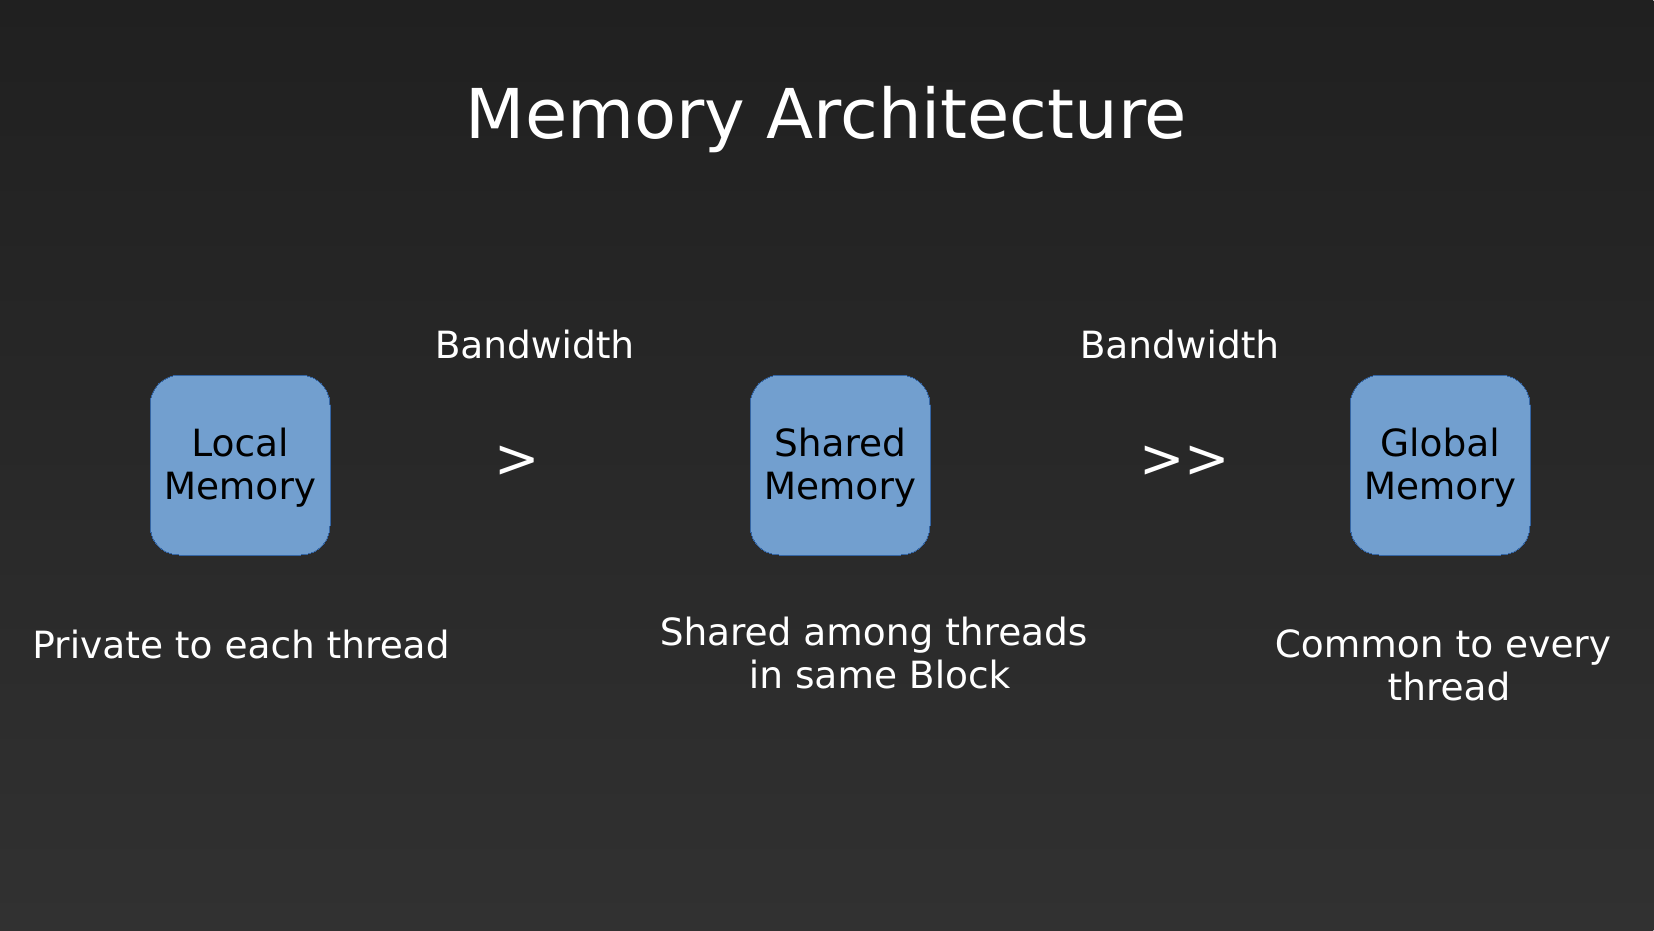

# Memory Architecture
Bandwidth
Bandwidth
Local
Memory
Shared
Memory
Global
Memory
>
>>
Shared among threads
in same Block
Common to every
 thread
Private to each thread